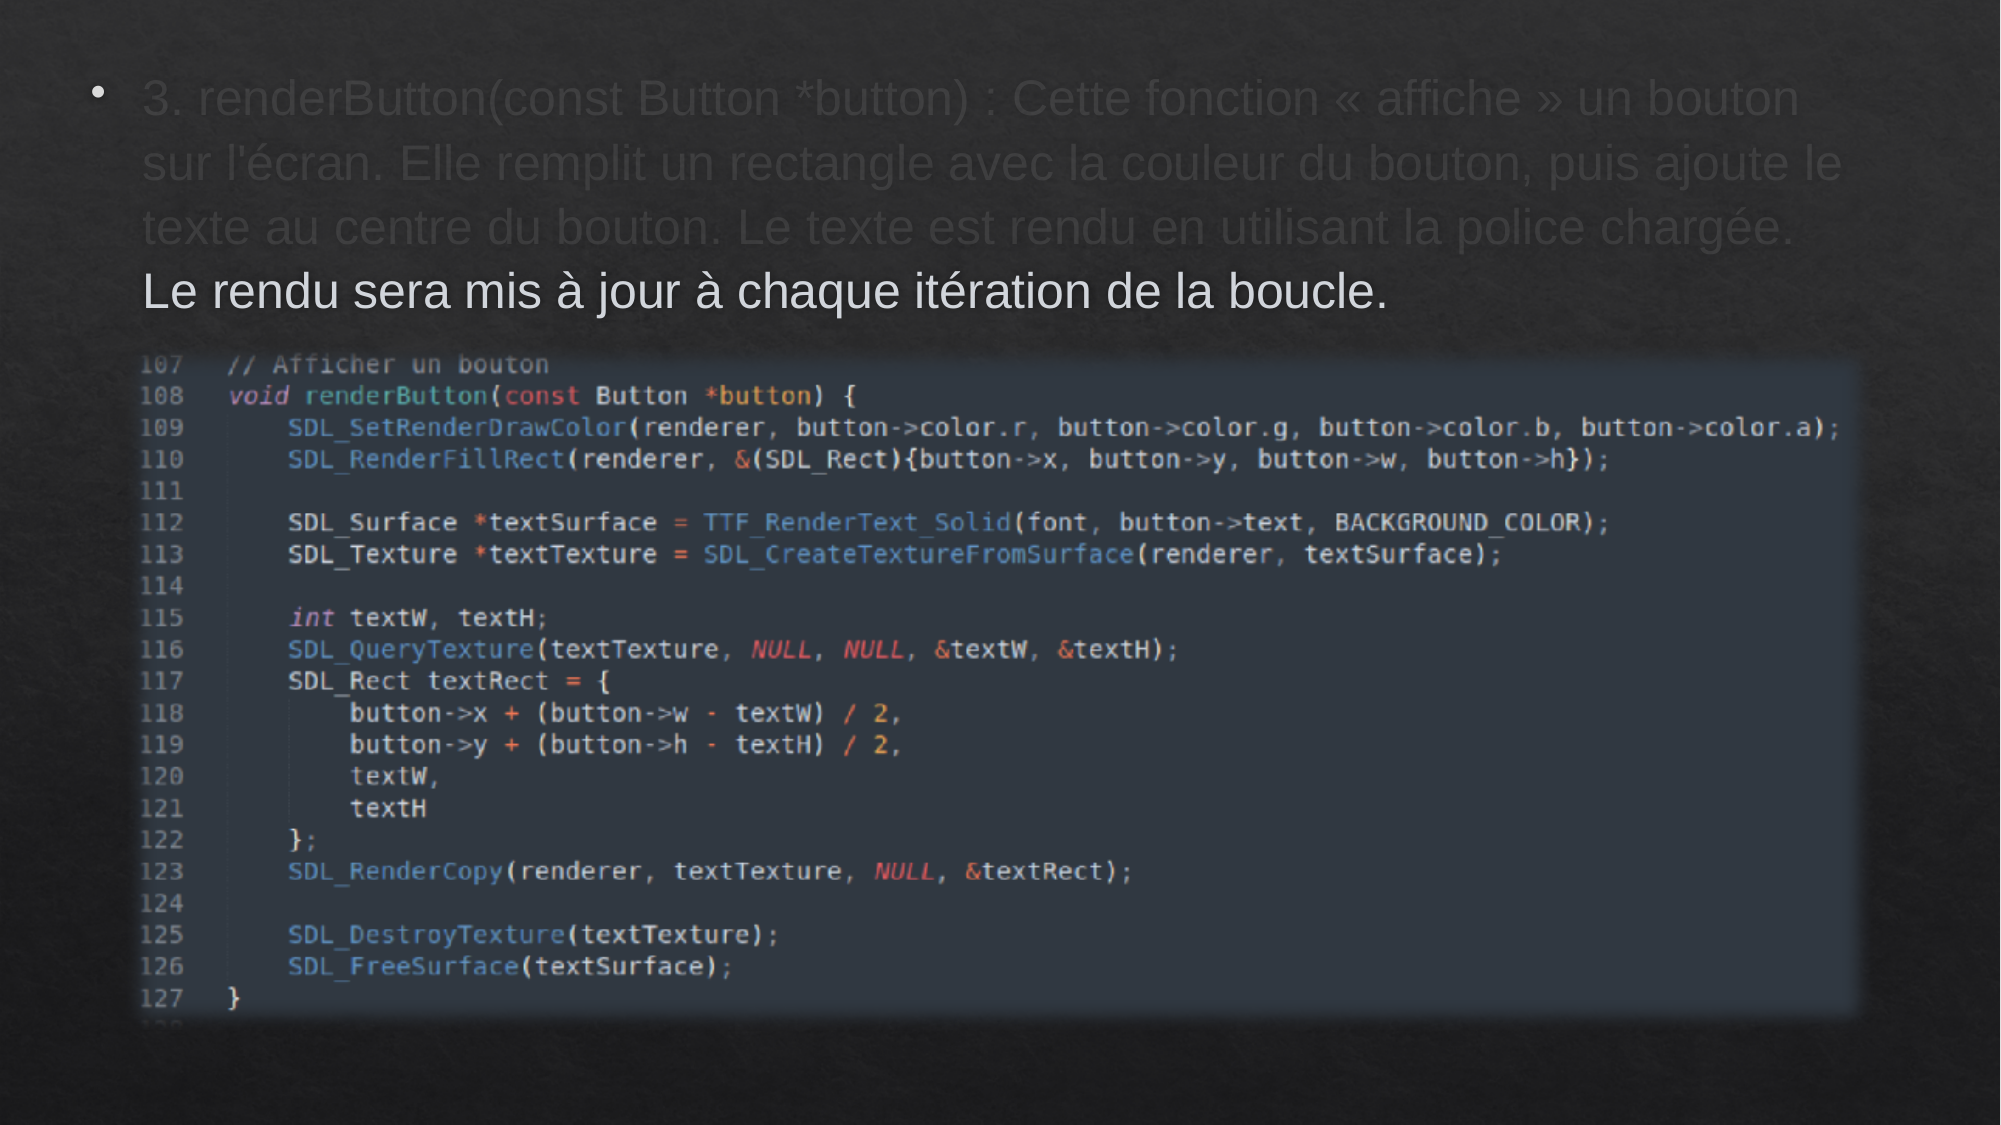

# 3. renderButton(const Button *button) : Cette fonction « affiche » un bouton sur l'écran. Elle remplit un rectangle avec la couleur du bouton, puis ajoute le texte au centre du bouton. Le texte est rendu en utilisant la police chargée. Le rendu sera mis à jour à chaque itération de la boucle.